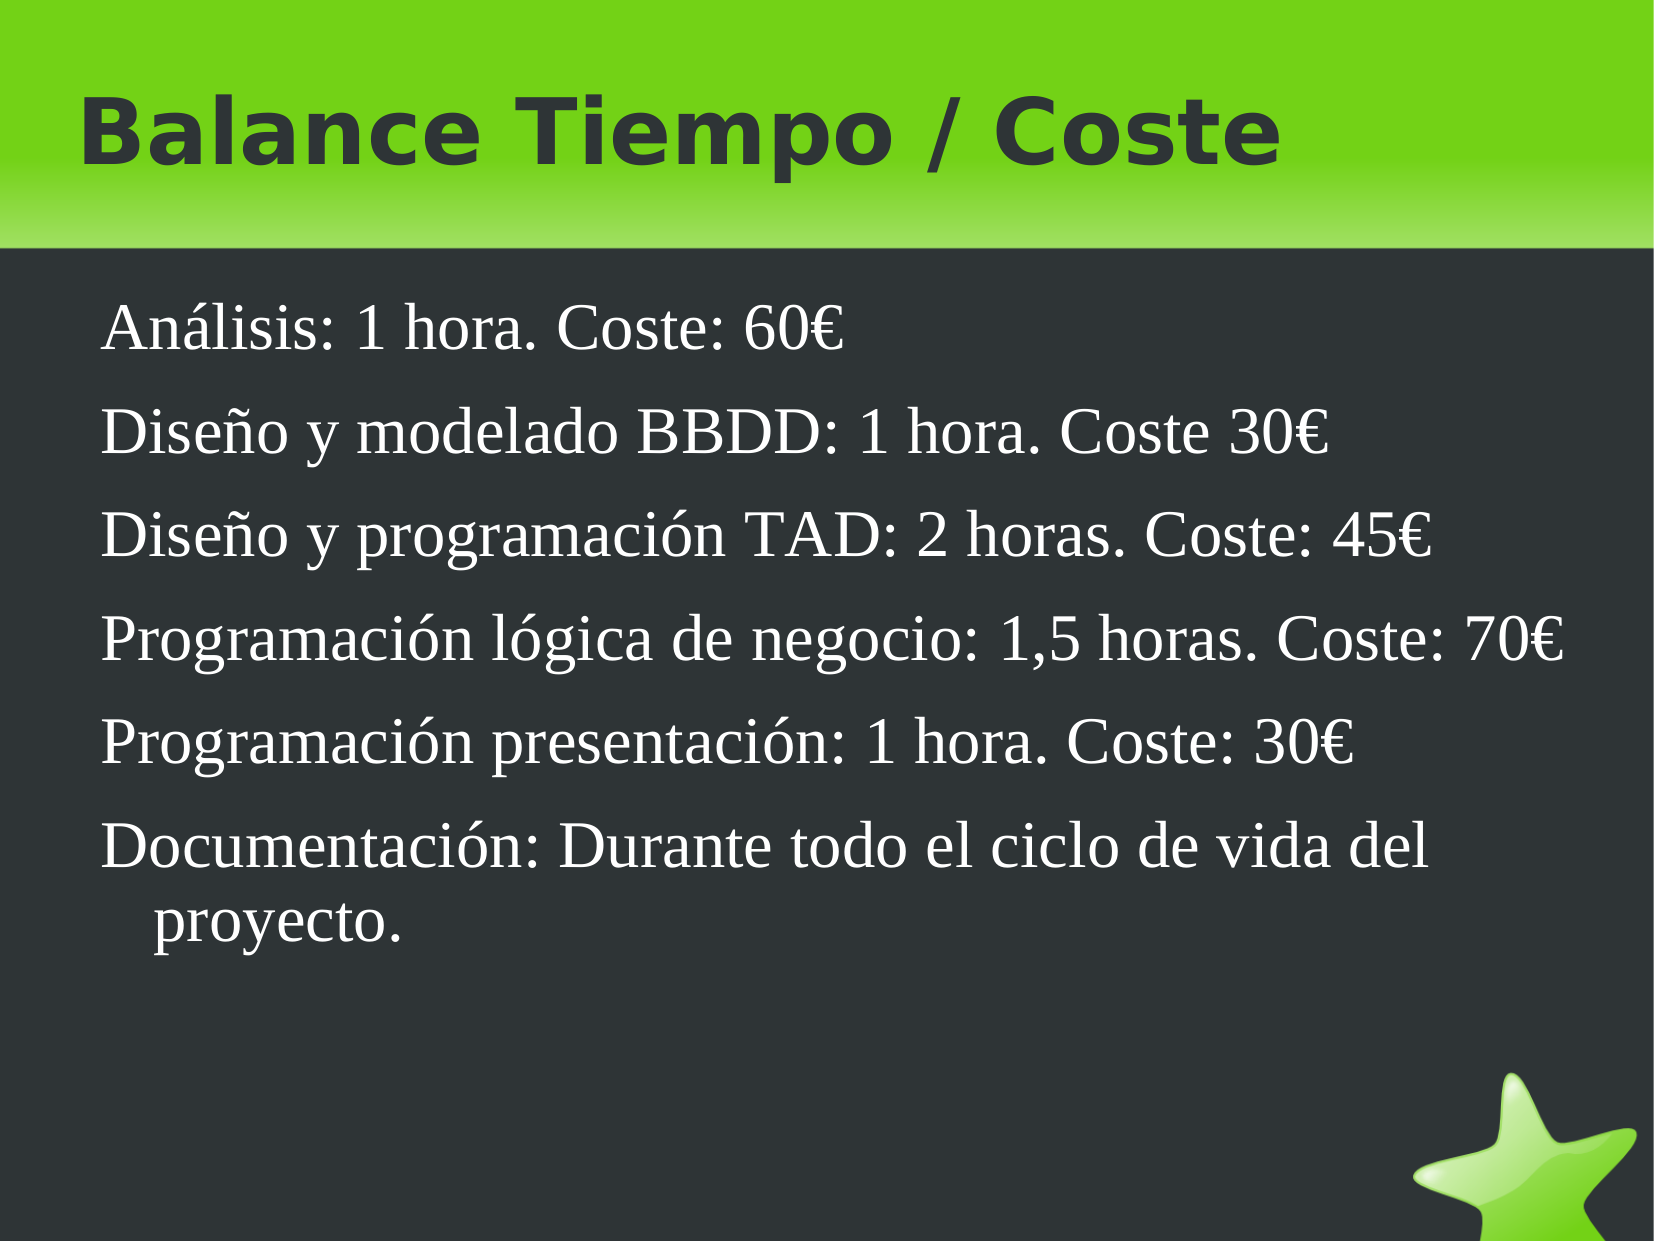

# Balance Tiempo / Coste
Análisis: 1 hora. Coste: 60€
Diseño y modelado BBDD: 1 hora. Coste 30€
Diseño y programación TAD: 2 horas. Coste: 45€
Programación lógica de negocio: 1,5 horas. Coste: 70€
Programación presentación: 1 hora. Coste: 30€
Documentación: Durante todo el ciclo de vida del proyecto.